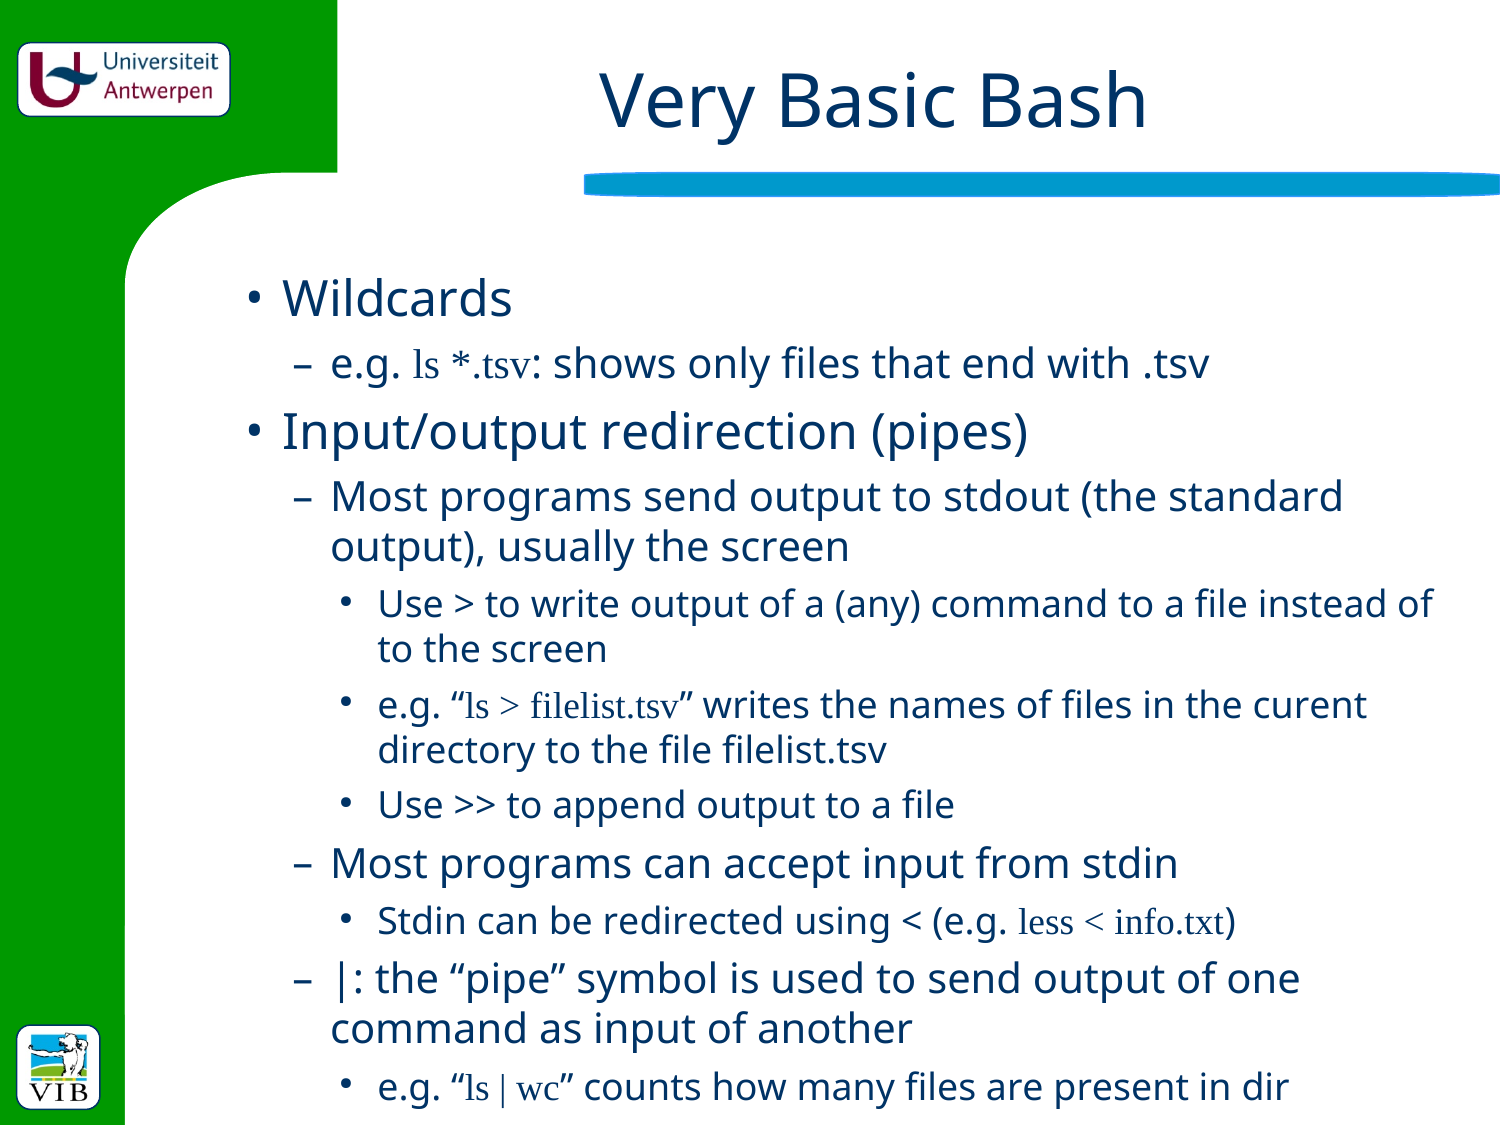

# Very Basic Bash
Wildcards
e.g. ls *.tsv: shows only files that end with .tsv
Input/output redirection (pipes)
Most programs send output to stdout (the standard output), usually the screen
Use > to write output of a (any) command to a file instead of to the screen
e.g. “ls > filelist.tsv” writes the names of files in the curent directory to the file filelist.tsv
Use >> to append output to a file
Most programs can accept input from stdin
Stdin can be redirected using < (e.g. less < info.txt)
|: the “pipe” symbol is used to send output of one command as input of another
e.g. “ls | wc” counts how many files are present in dir